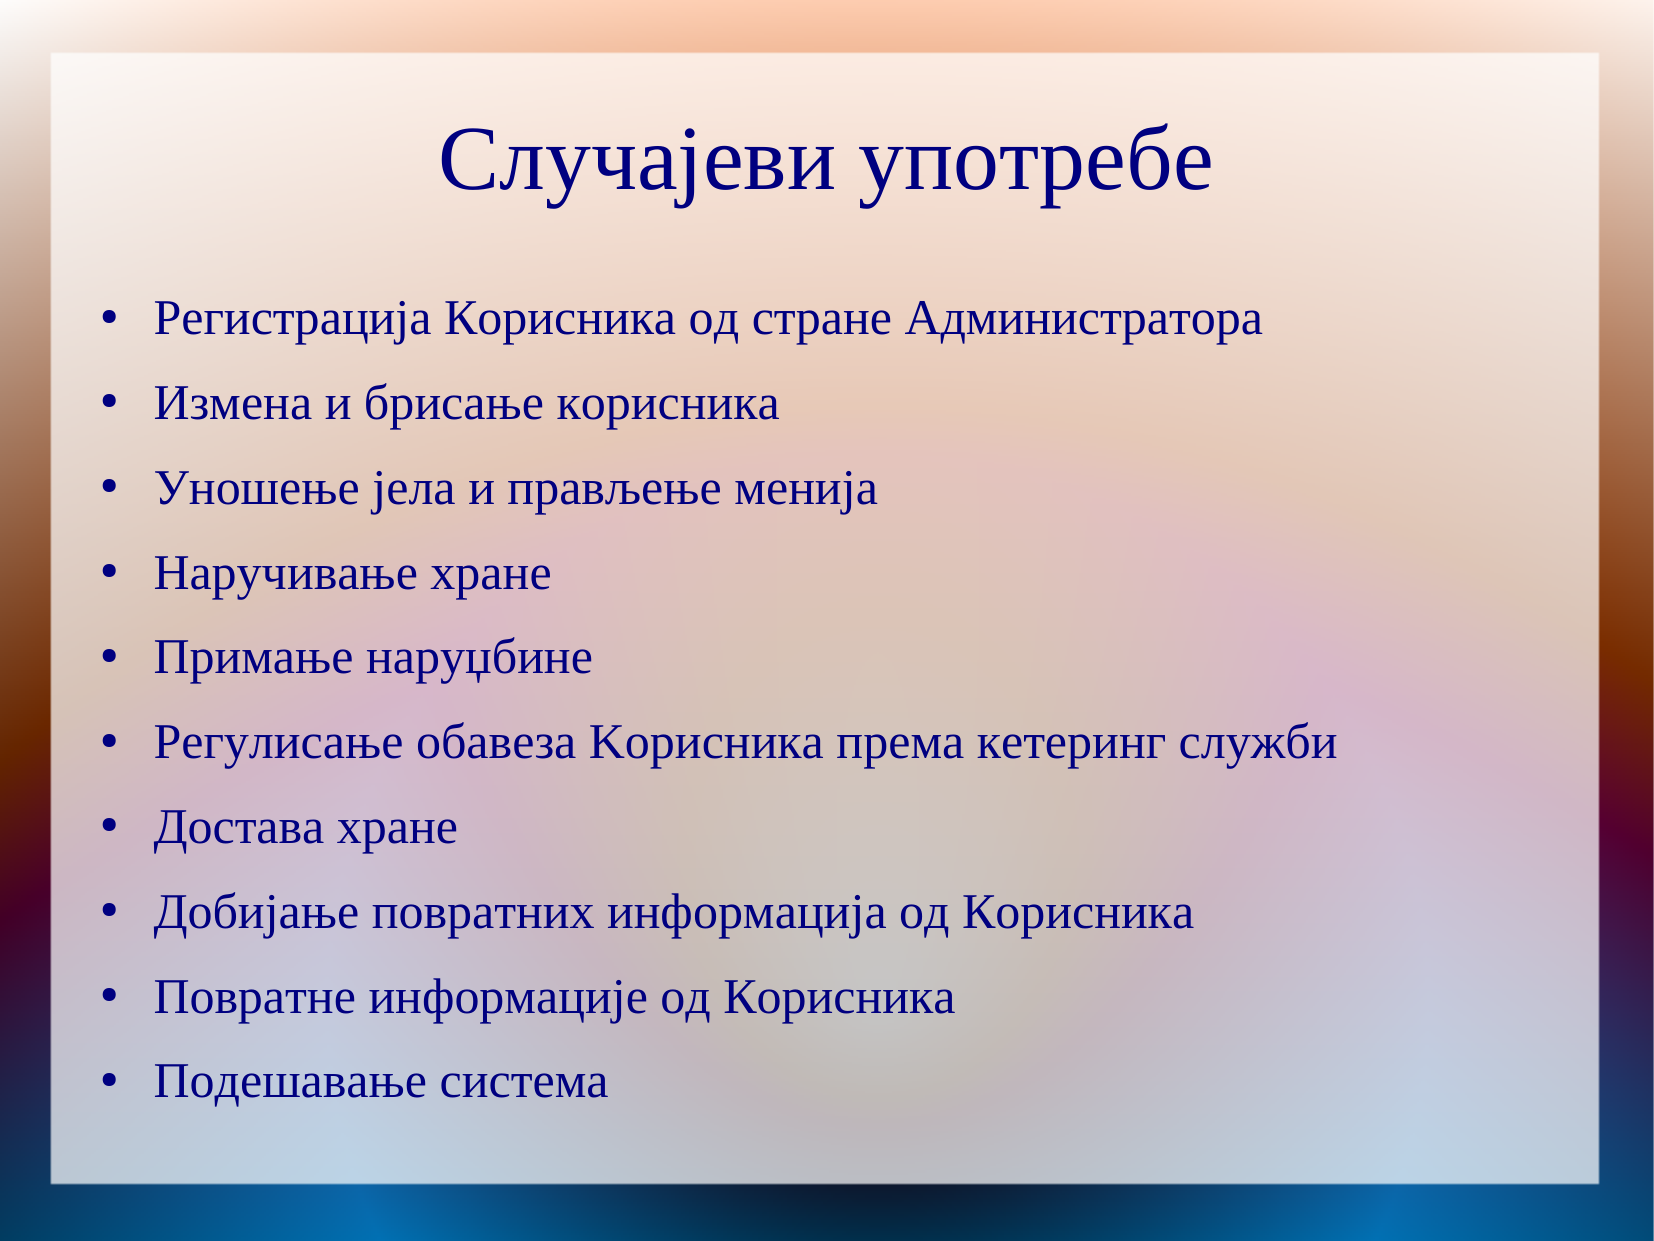

# Случајеви употребе
Регистрација Корисника од стране Администратора
Измена и брисање корисника
Уношење јела и прављење менија
Наручивање хране
Примање наруџбине
Регулисање обавеза Kорисника према кетеринг служби
Достава хране
Добијање повратних информација од Корисника
Повратне информације од Корисника
Подешавање система